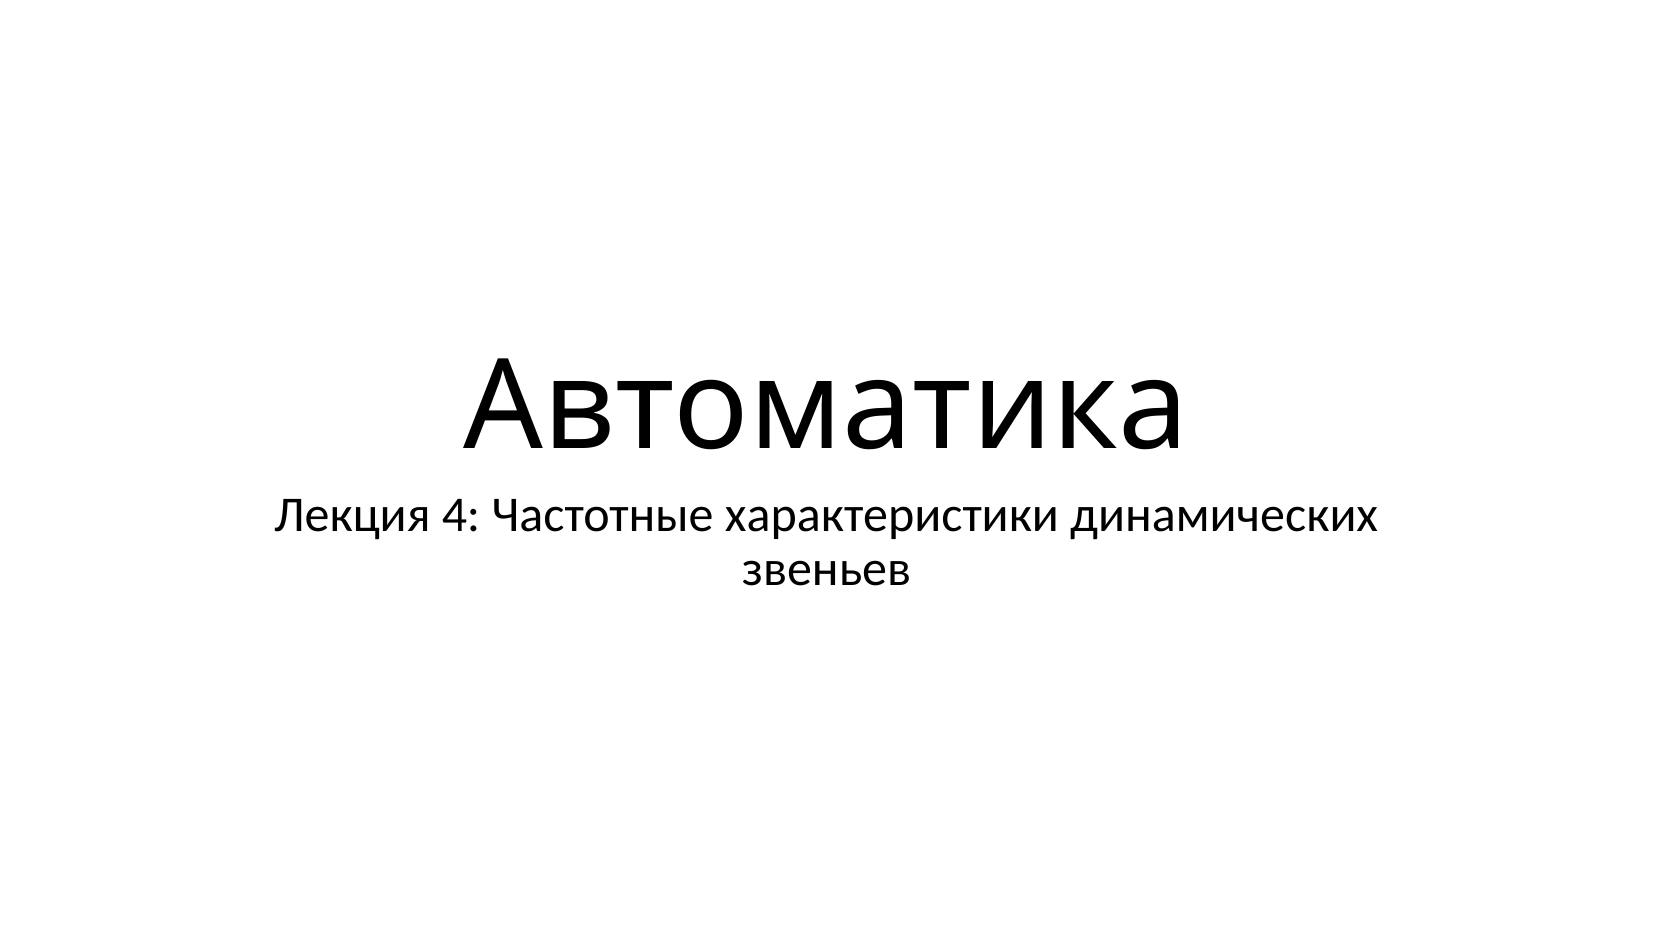

# Автоматика
Лекция 4: Частотные характеристики динамических звеньев